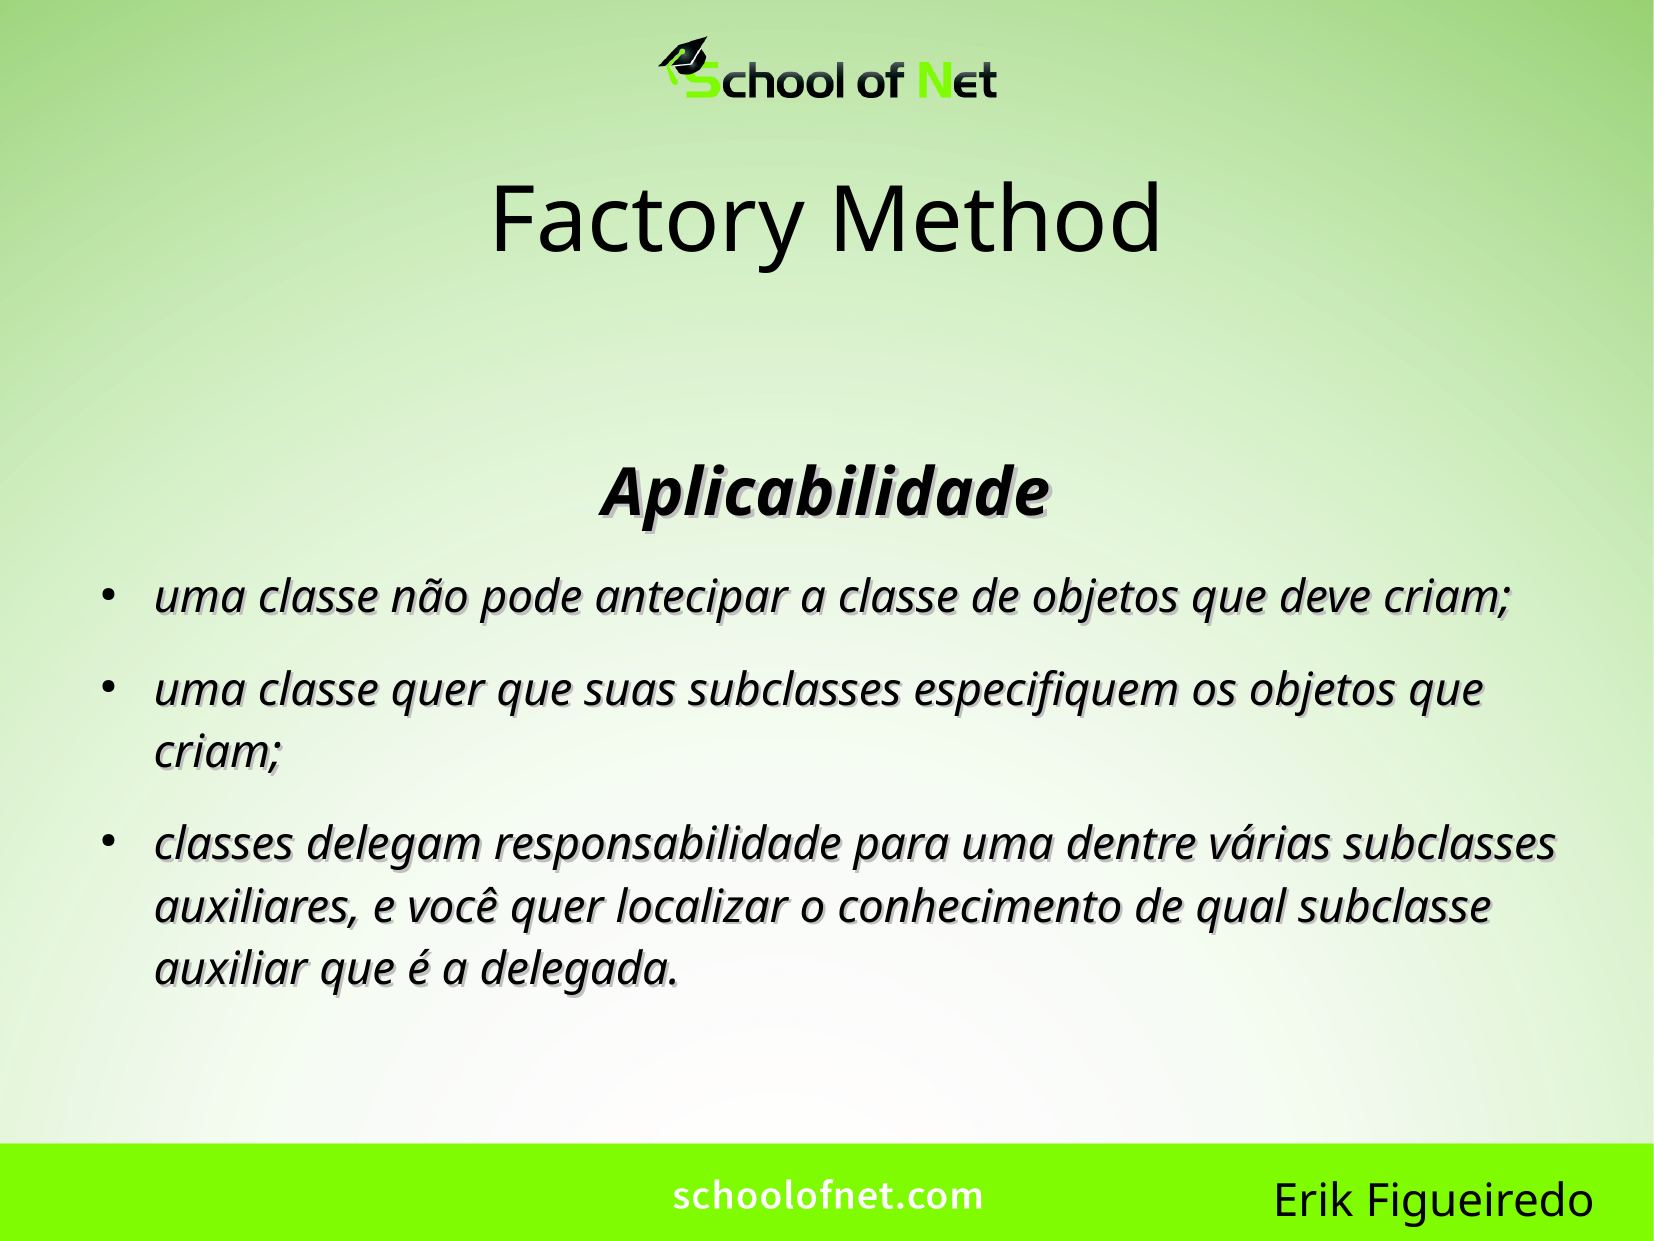

# Factory Method
Aplicabilidade
uma classe não pode antecipar a classe de objetos que deve criam;
uma classe quer que suas subclasses especifiquem os objetos que criam;
classes delegam responsabilidade para uma dentre várias subclasses auxiliares, e você quer localizar o conhecimento de qual subclasse auxiliar que é a delegada.
Erik Figueiredo